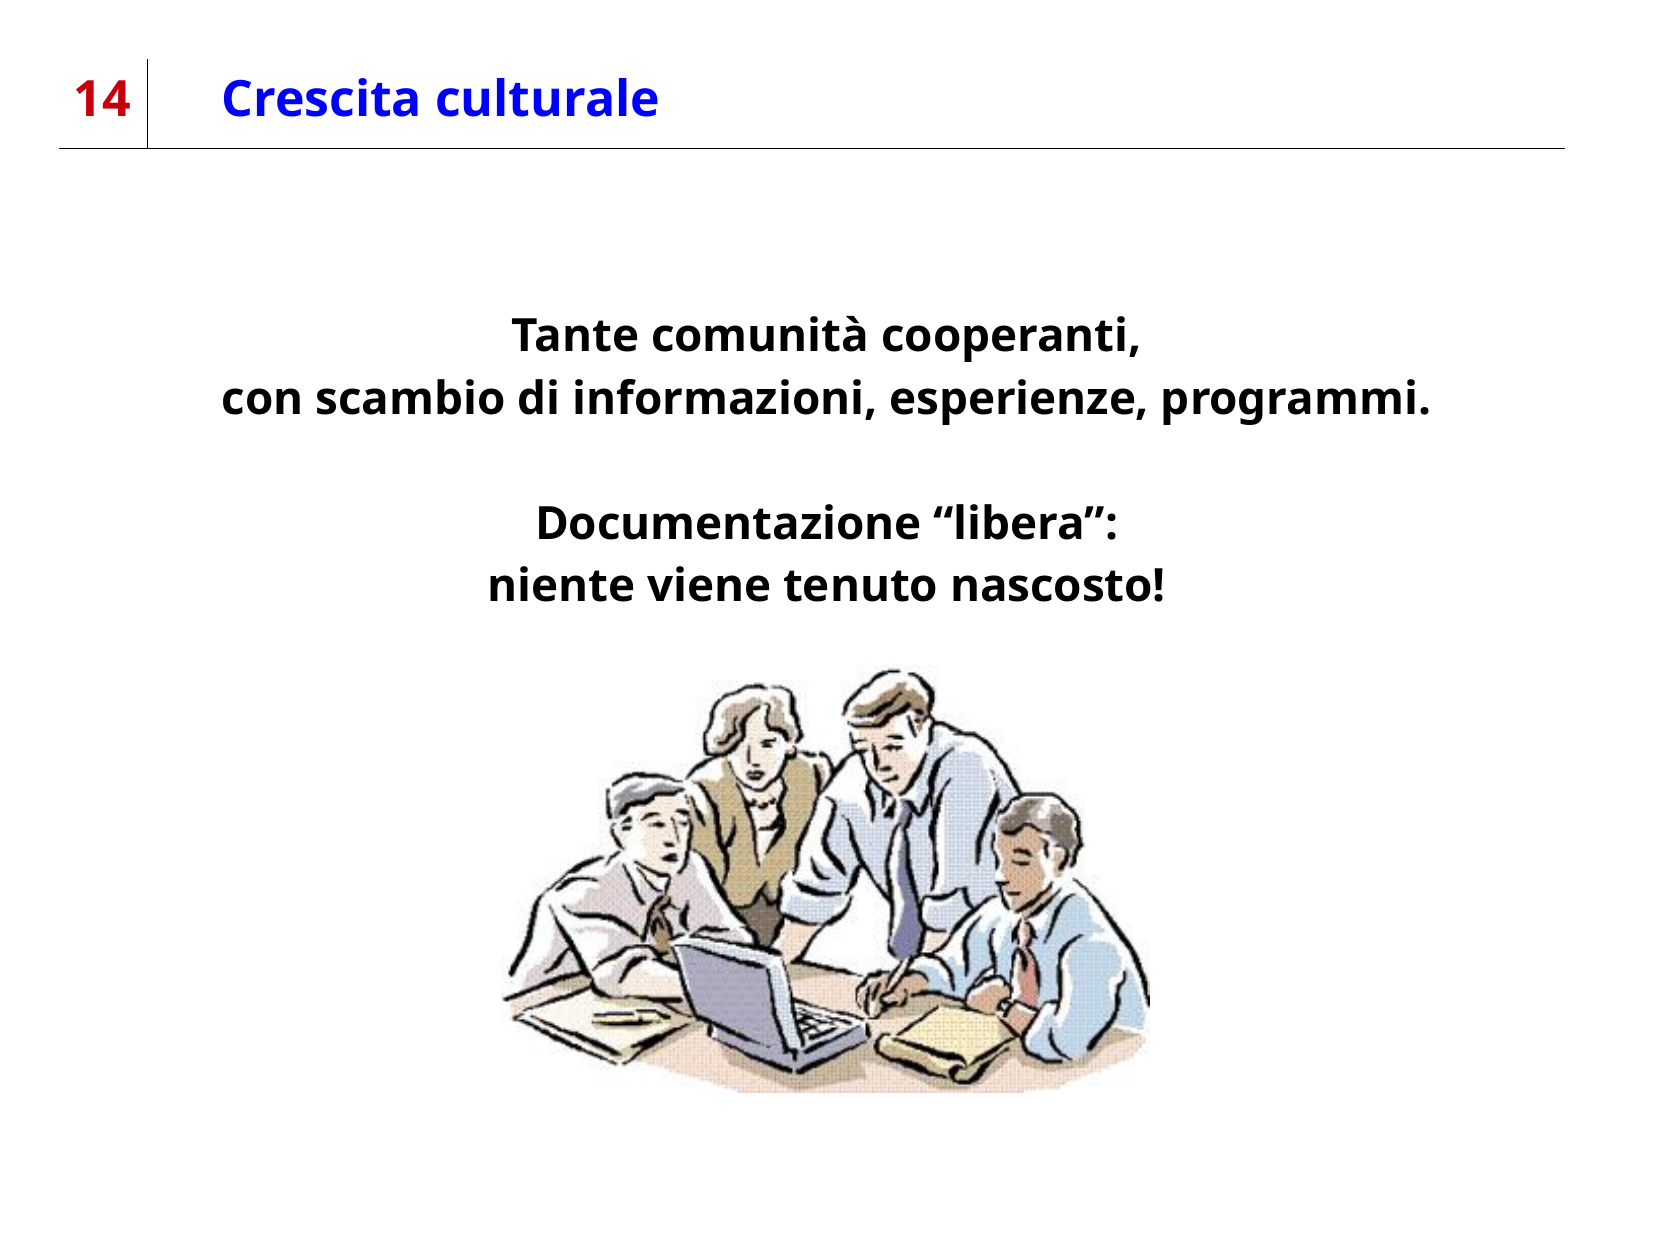

14		Crescita culturale
Tante comunità cooperanti,
con scambio di informazioni, esperienze, programmi.
Documentazione “libera”:
niente viene tenuto nascosto!